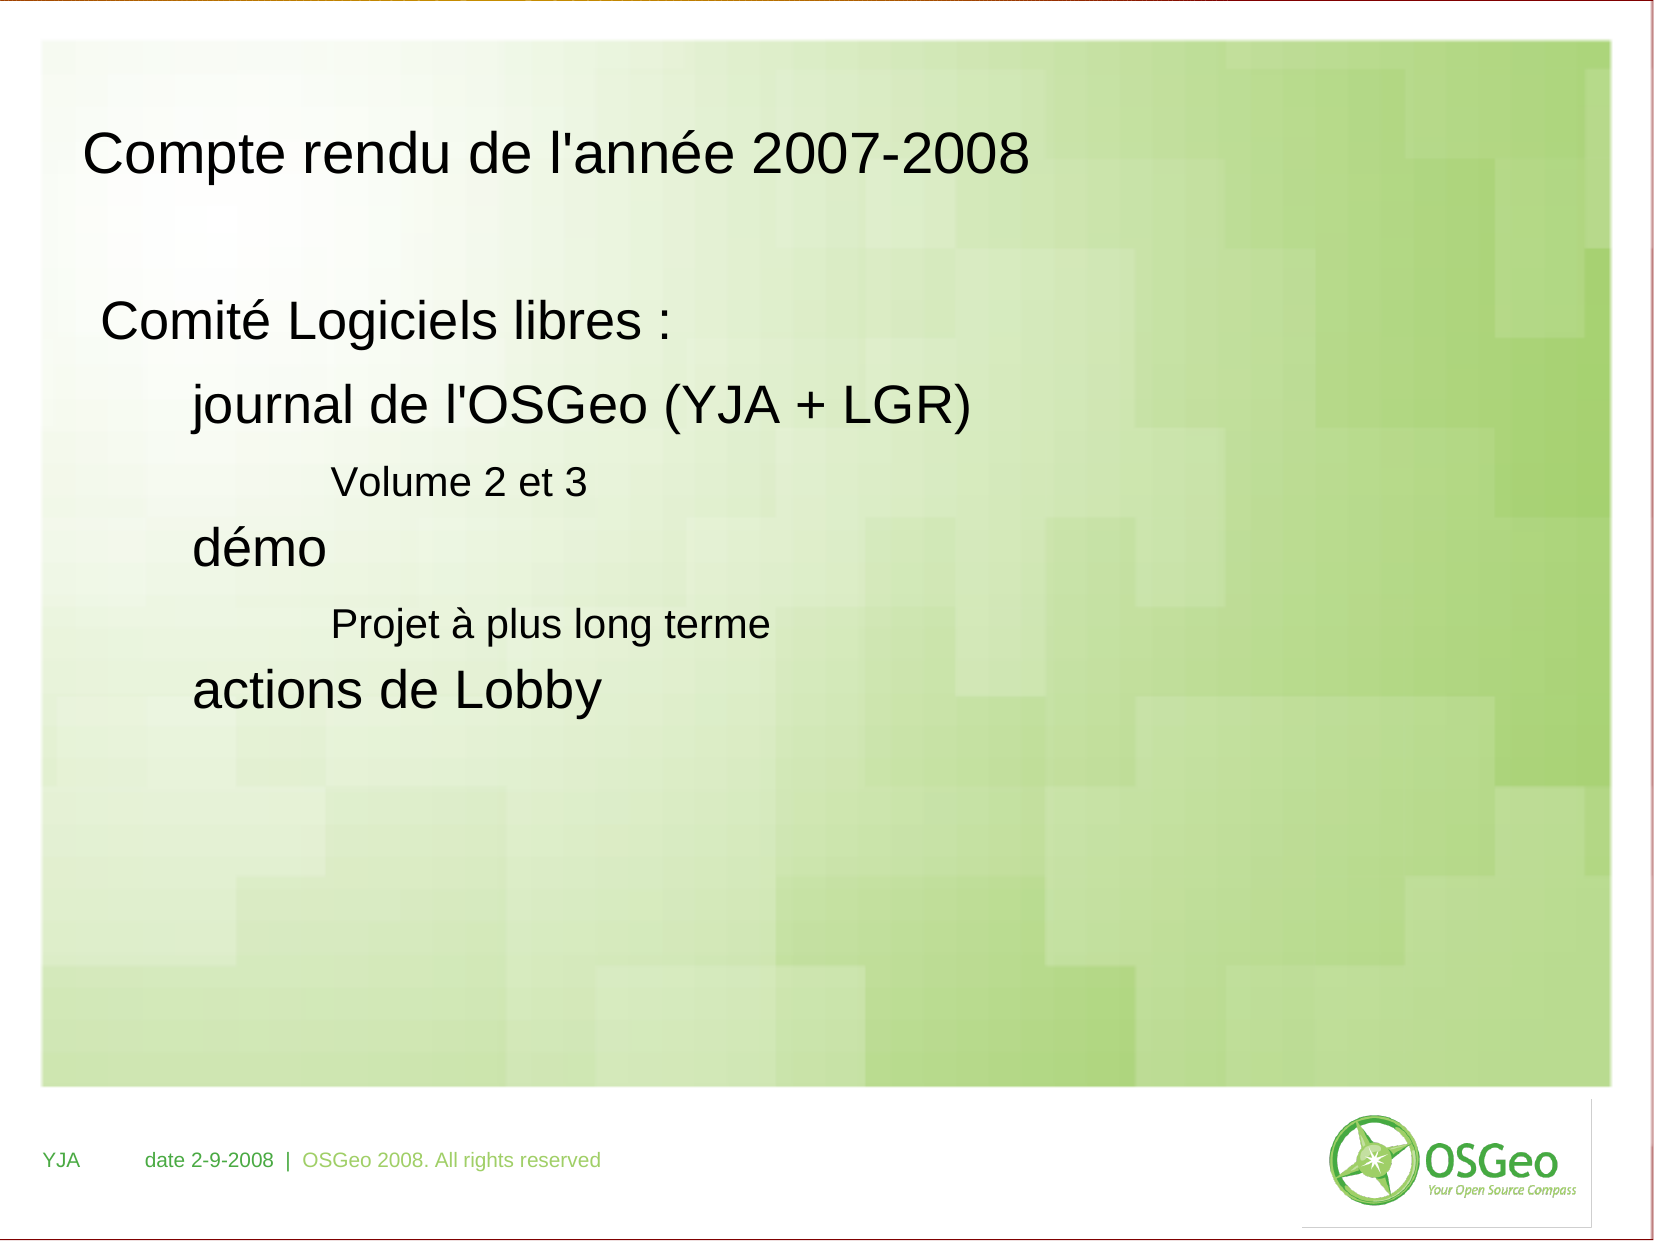

# Compte rendu de l'année 2007-2008
Comité Logiciels libres :
 journal de l'OSGeo (YJA + LGR)
Volume 2 et 3
 démo
Projet à plus long terme
 actions de Lobby